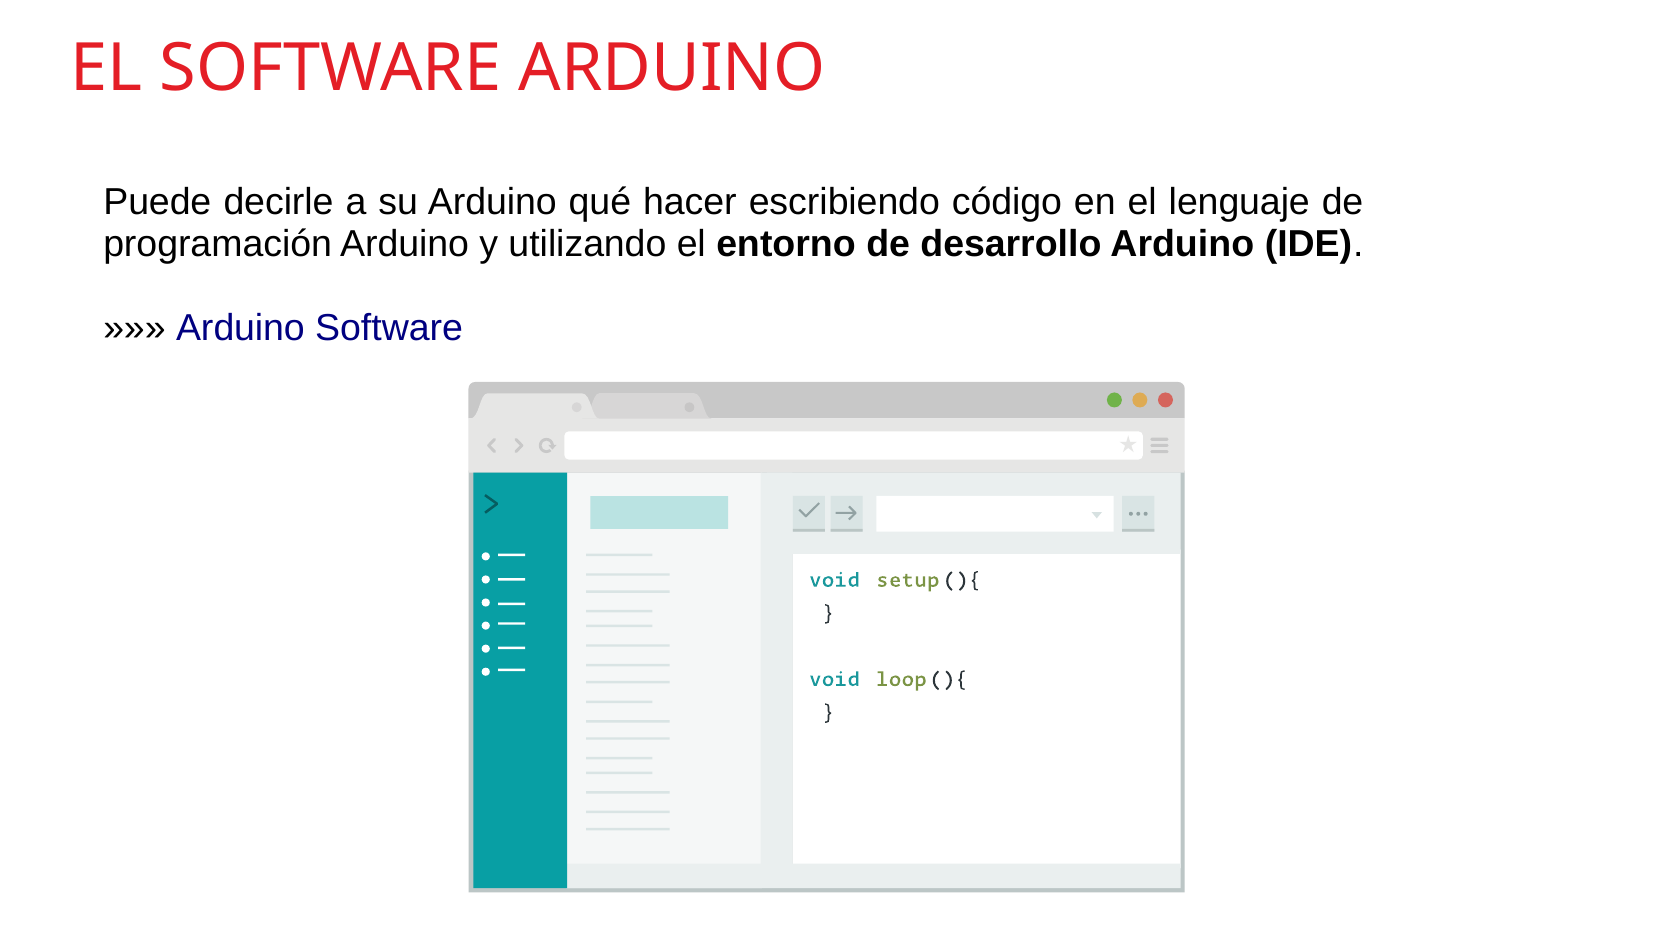

# EL SOFTWARE ARDUINO
Puede decirle a su Arduino qué hacer escribiendo código en el lenguaje de programación Arduino y utilizando el entorno de desarrollo Arduino (IDE).
»»» Arduino Software